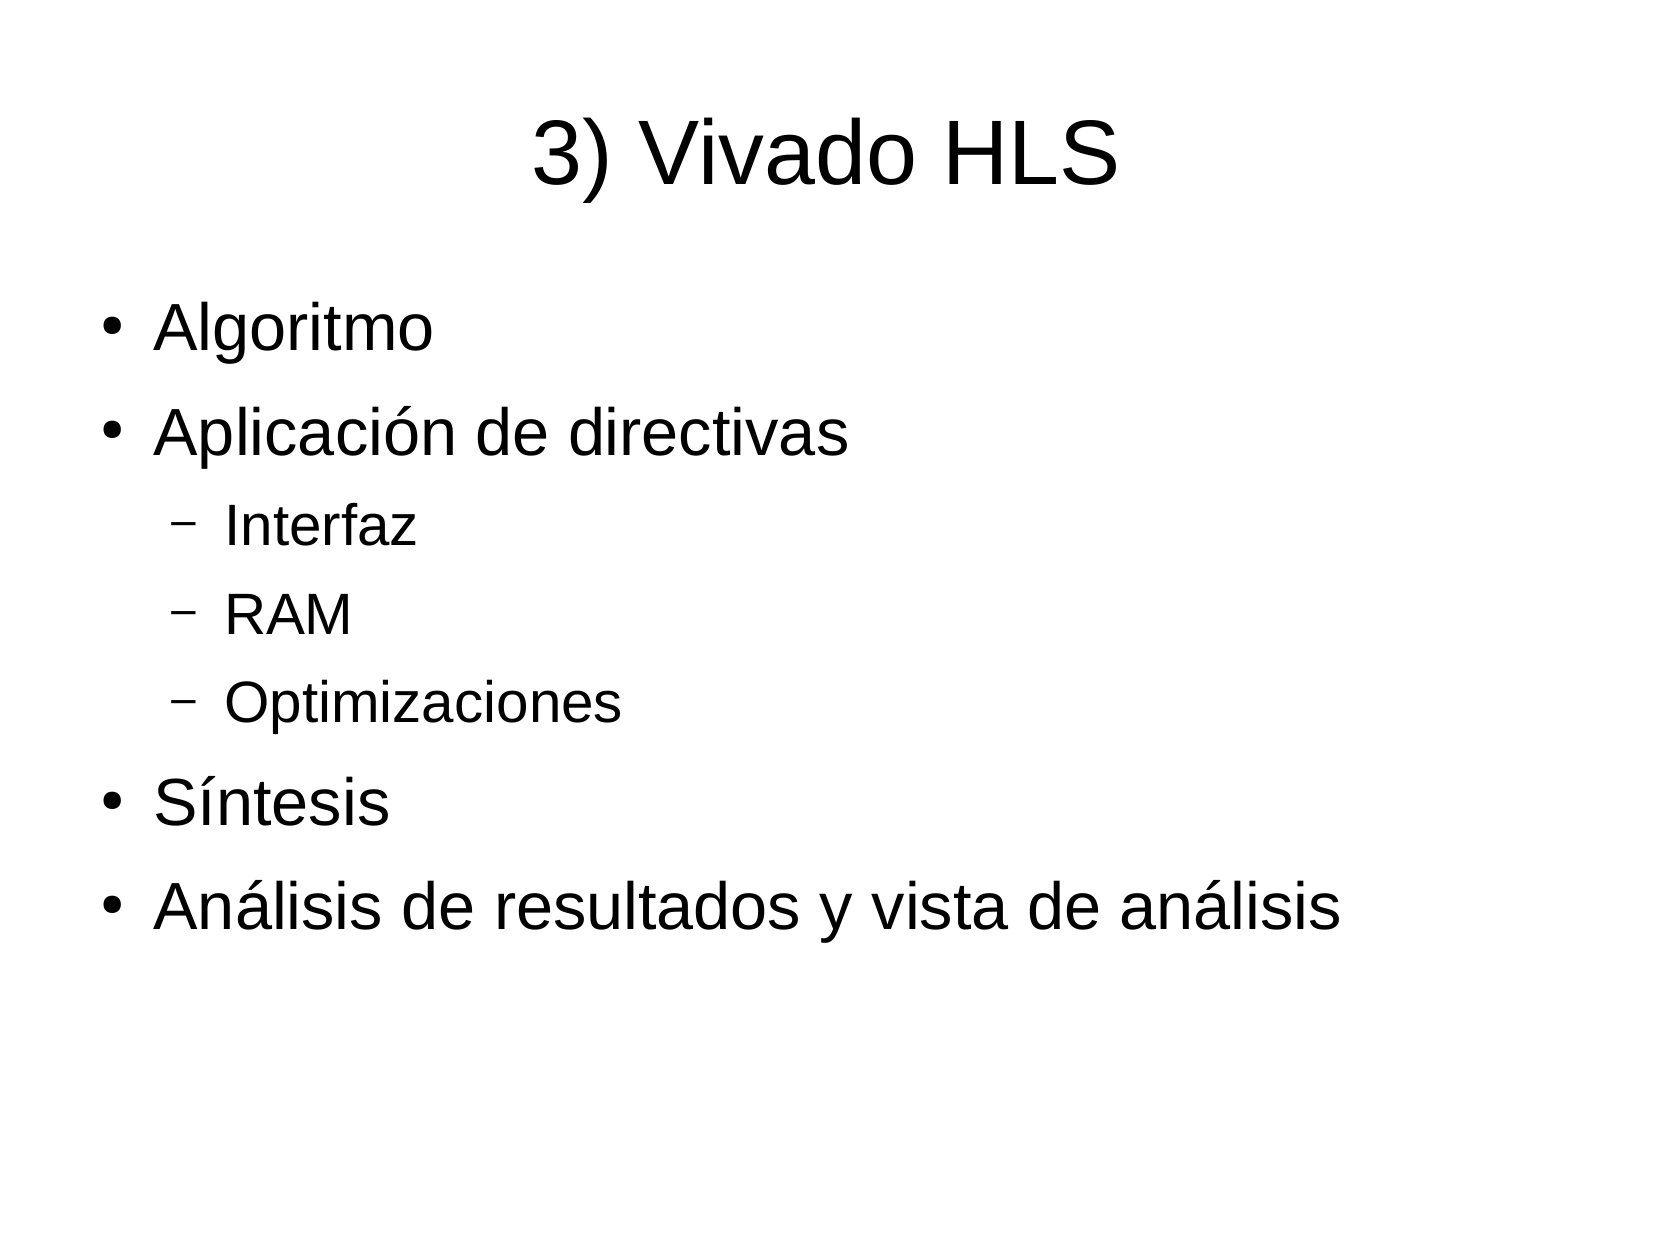

# 3) Vivado HLS
Algoritmo
Aplicación de directivas
Interfaz
RAM
Optimizaciones
Síntesis
Análisis de resultados y vista de análisis